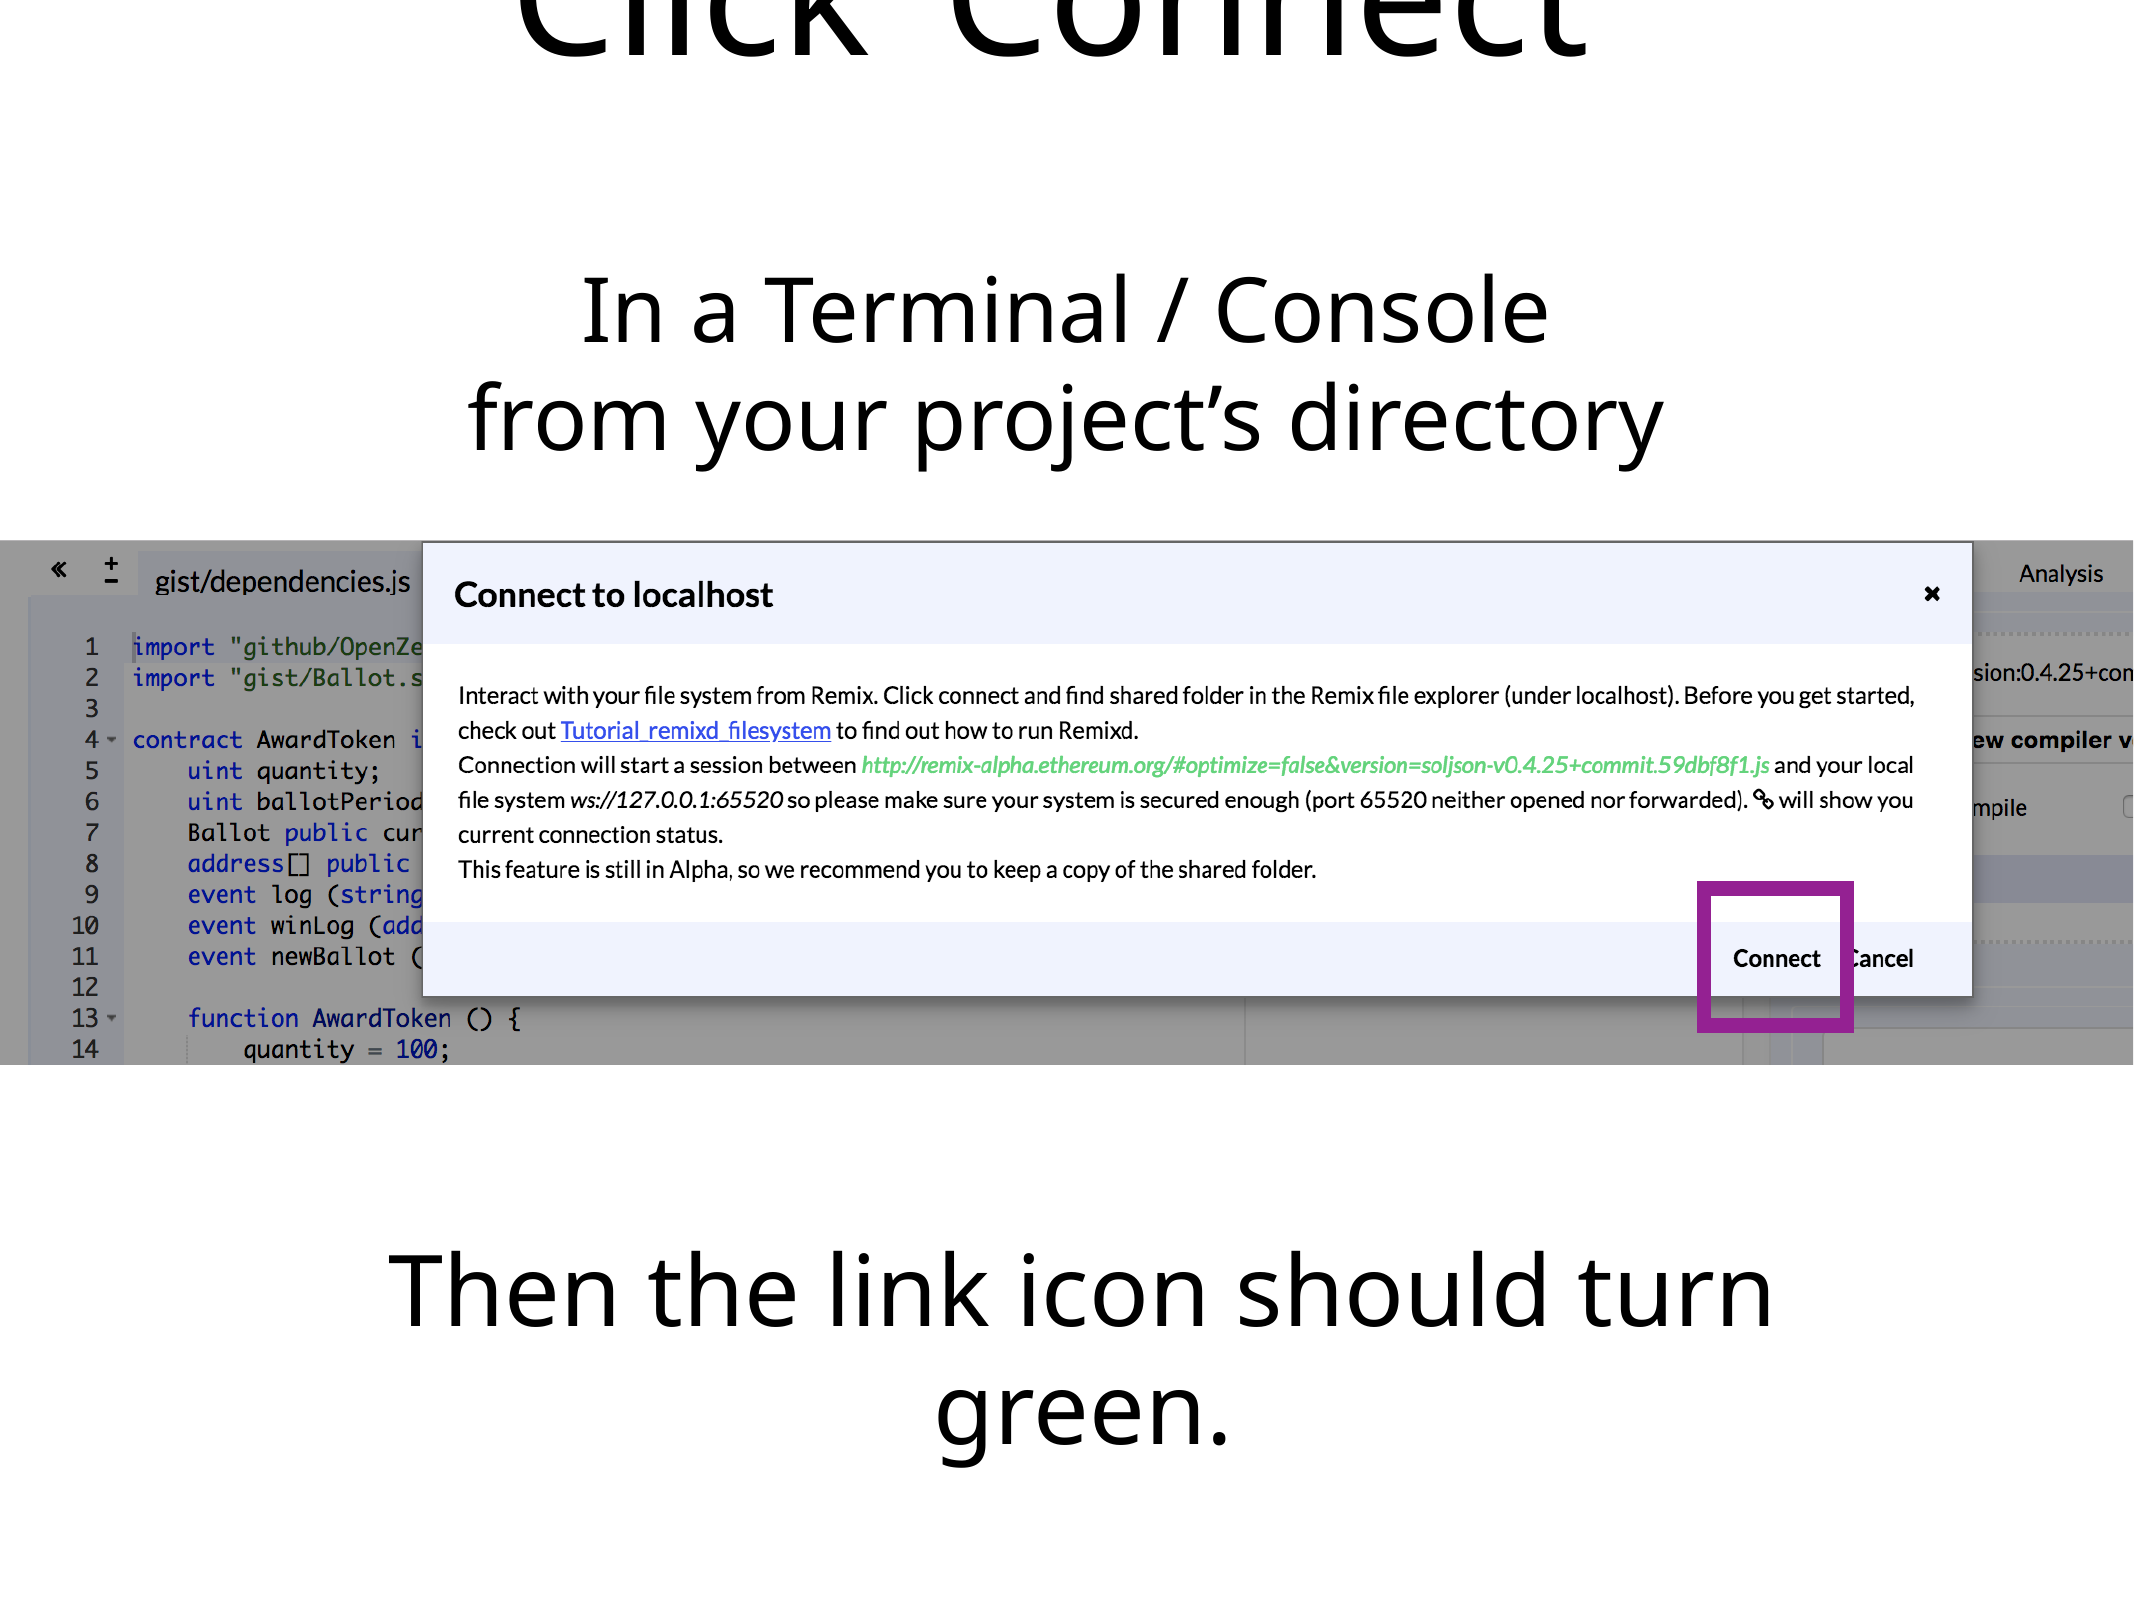

# Click ‘Connect’
In a Terminal / Console
from your project’s directory
remixd -s ./
Then the link icon should turn green.